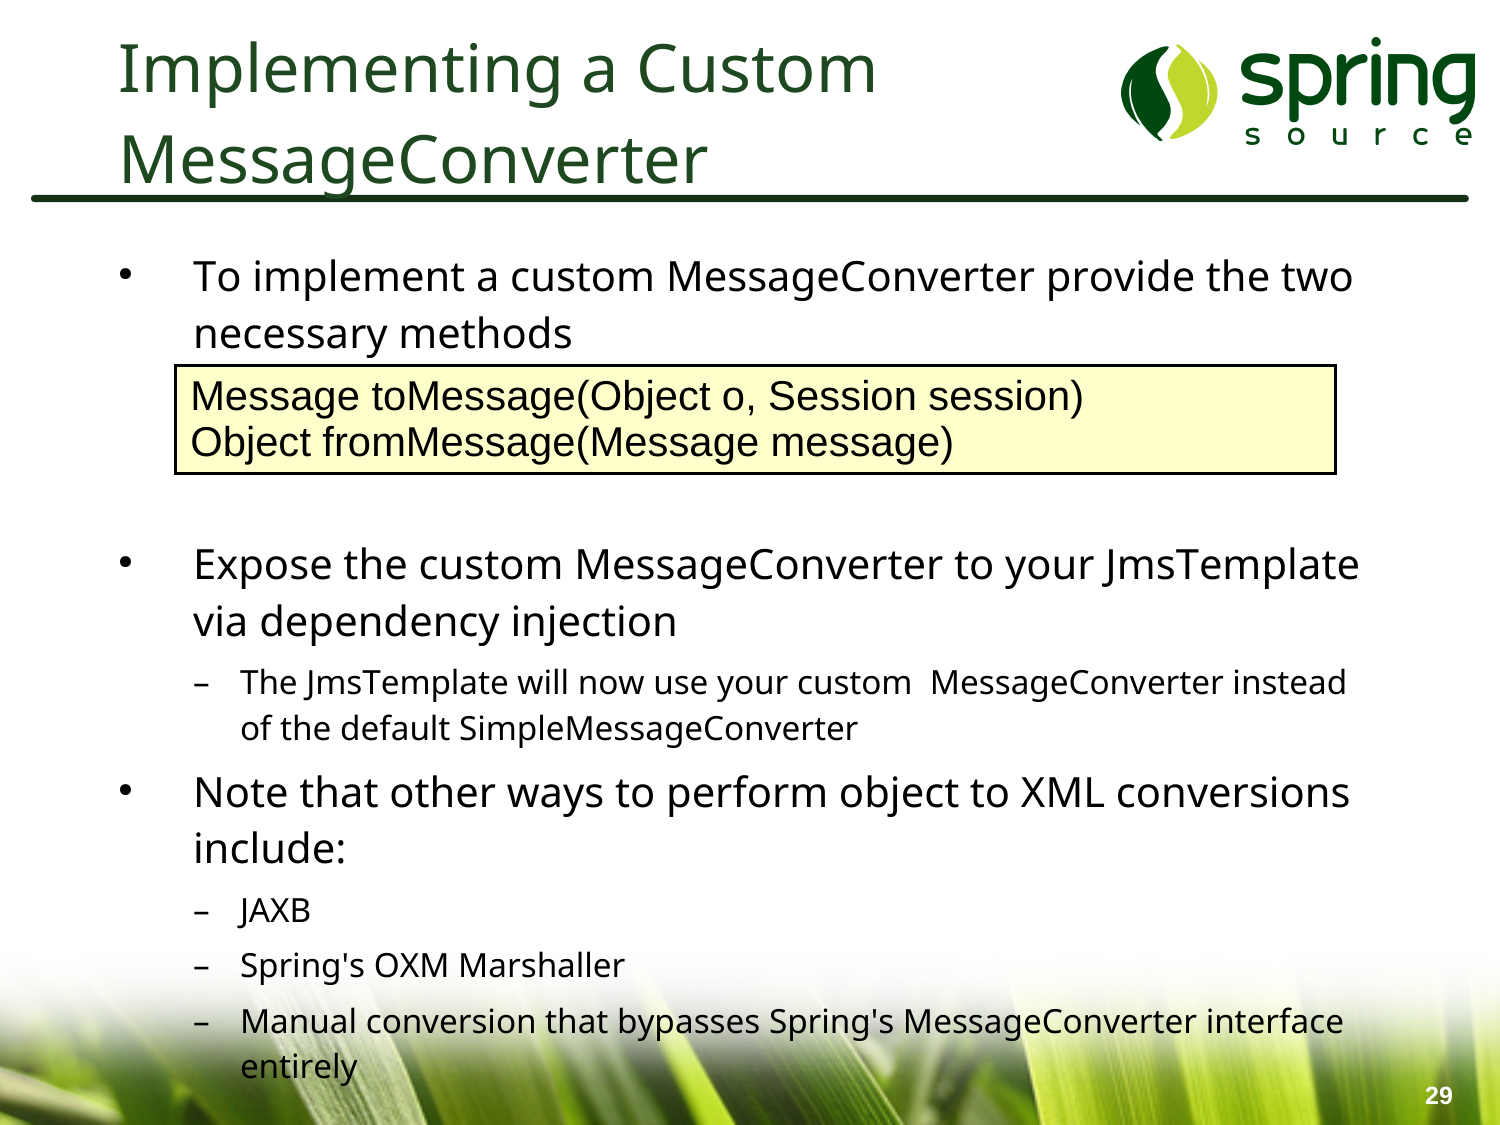

Implementing a Custom MessageConverter
# To implement a custom MessageConverter provide the two necessary methods
Expose the custom MessageConverter to your JmsTemplate via dependency injection
The JmsTemplate will now use your custom MessageConverter instead of the default SimpleMessageConverter
Note that other ways to perform object to XML conversions include:
JAXB
Spring's OXM Marshaller
Manual conversion that bypasses Spring's MessageConverter interface entirely
Message toMessage(Object o, Session session)
Object fromMessage(Message message)